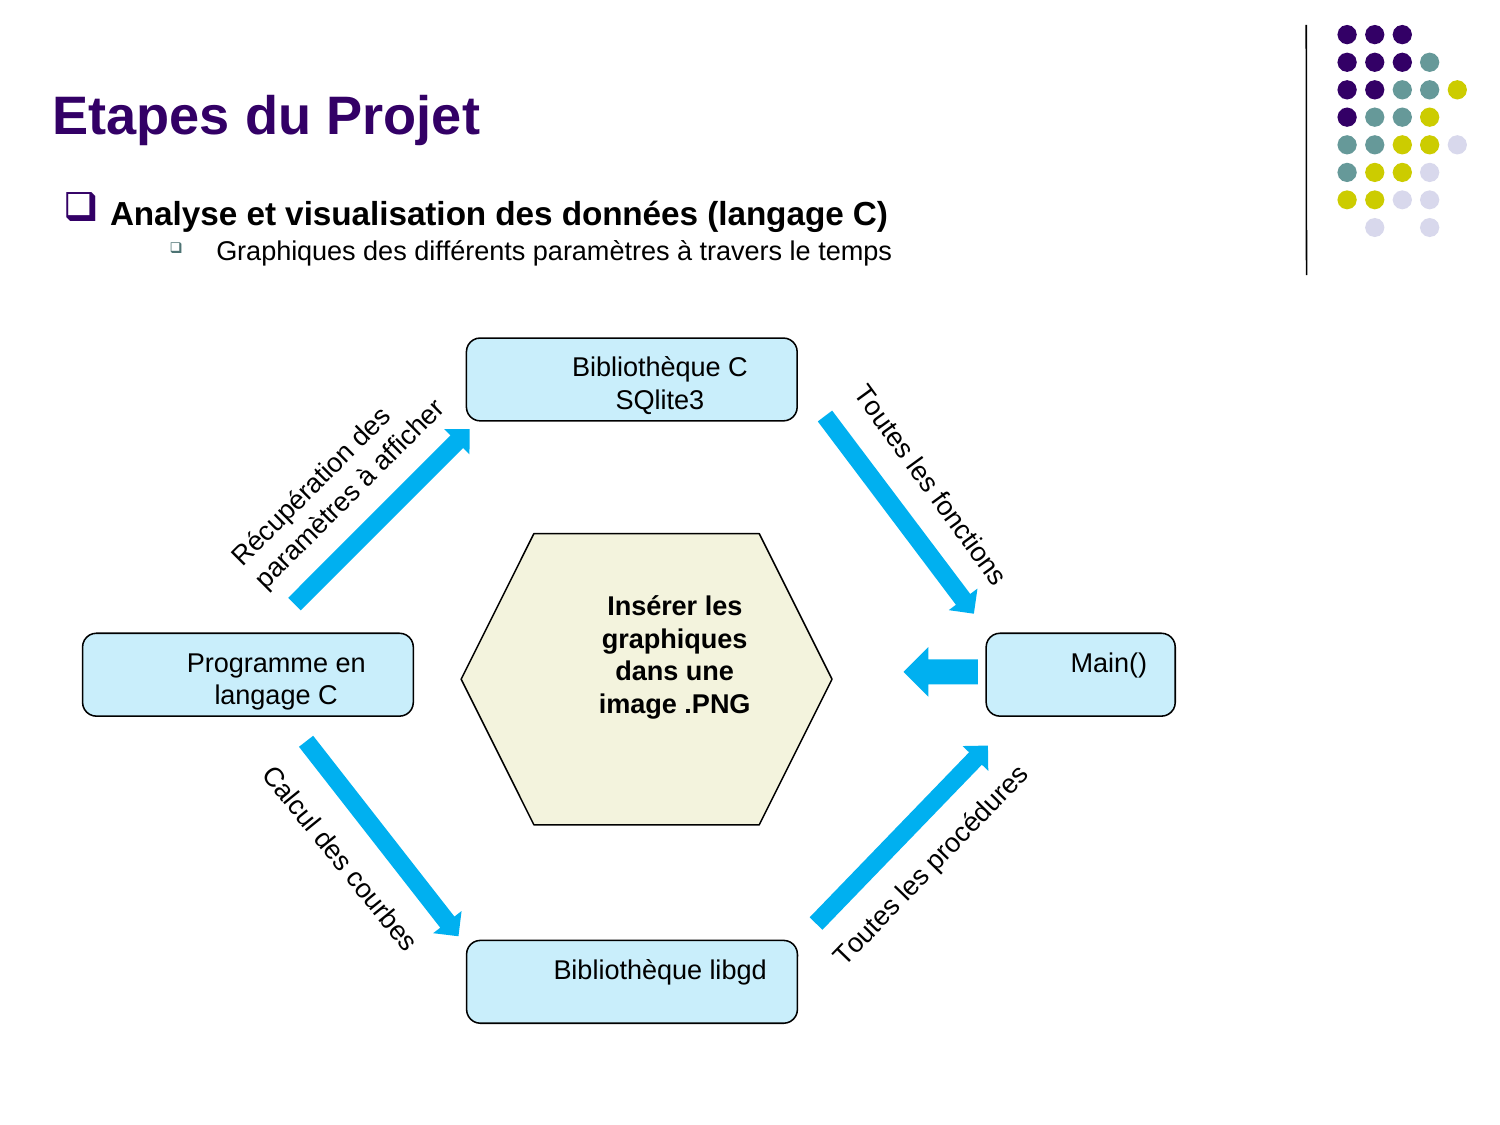

Etapes du Projet
Analyse et visualisation des données (langage C)
Graphiques des différents paramètres à travers le temps
Bibliothèque C SQlite3
Récupération des paramètres à afficher
Toutes les fonctions
Insérer les graphiques dans une image .PNG
Programme en langage C
Main()
Toutes les procédures
Calcul des courbes
Bibliothèque libgd